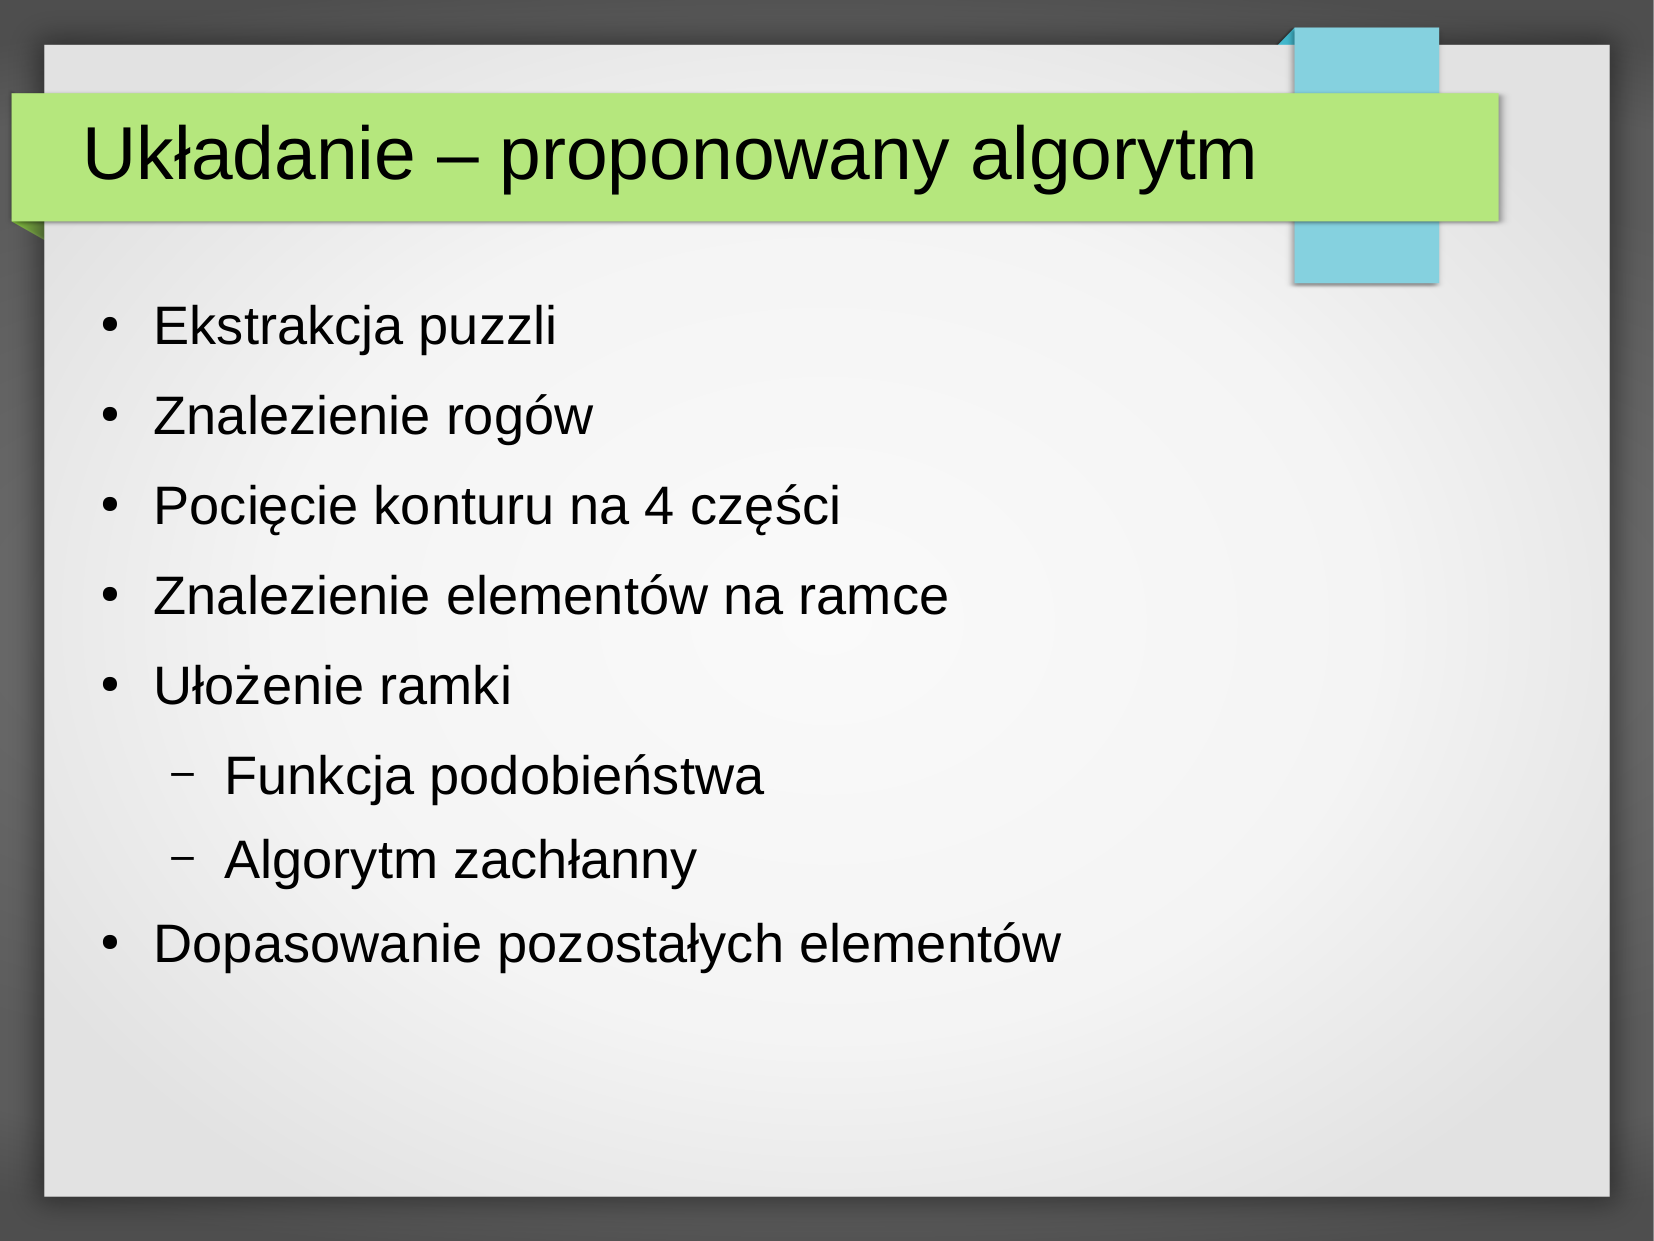

# Układanie – proponowany algorytm
Ekstrakcja puzzli
Znalezienie rogów
Pocięcie konturu na 4 części
Znalezienie elementów na ramce
Ułożenie ramki
Funkcja podobieństwa
Algorytm zachłanny
Dopasowanie pozostałych elementów